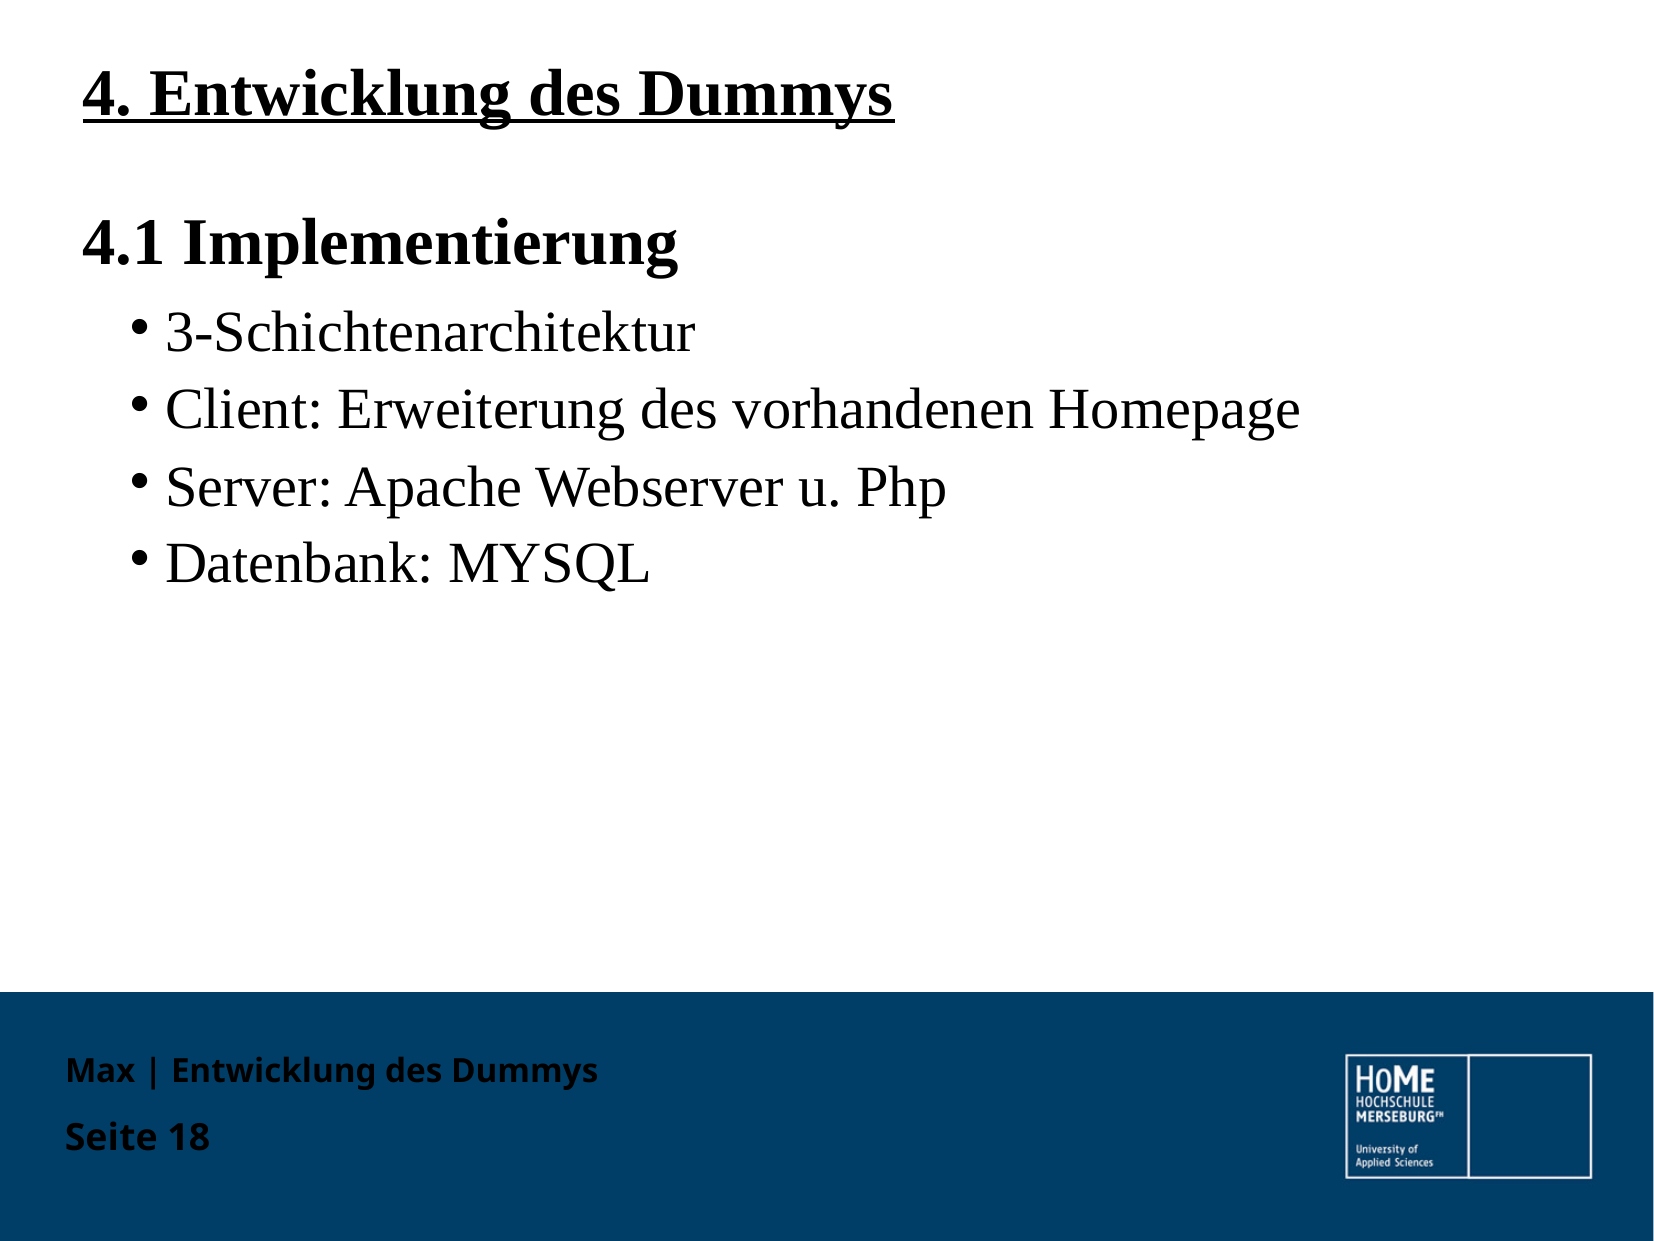

# 4. Entwicklung des Dummys 4.1 Implementierung
3-Schichtenarchitektur
Client: Erweiterung des vorhandenen Homepage
Server: Apache Webserver u. Php
Datenbank: MYSQL